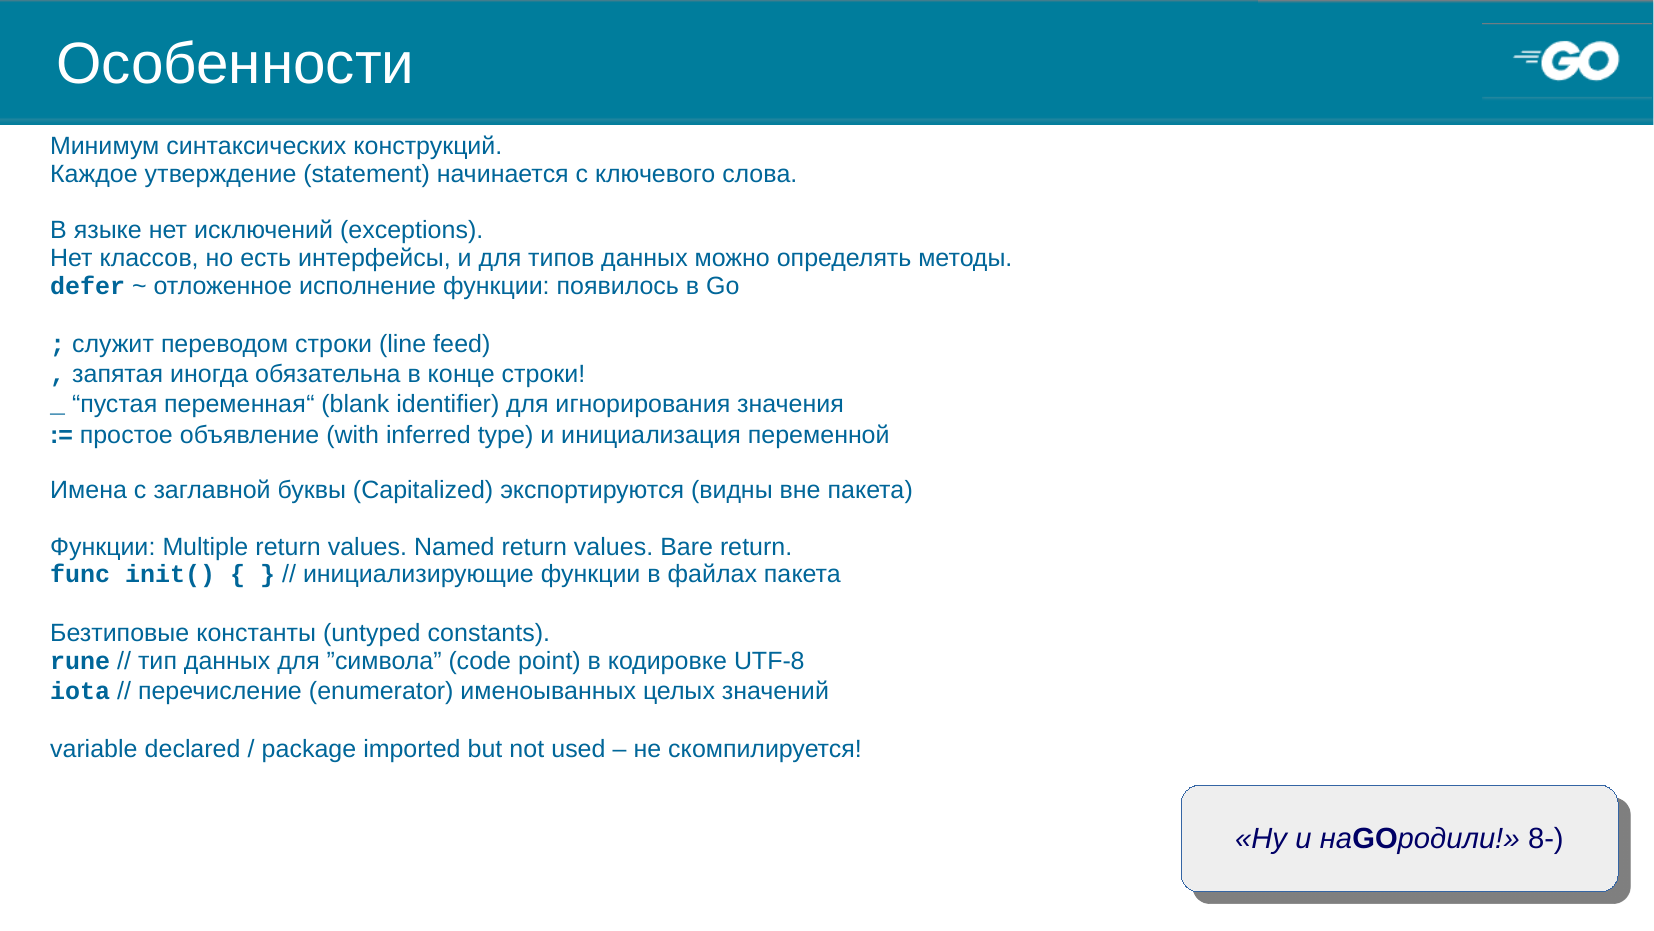

Особенности
Минимум синтаксических конструкций.
Каждое утверждение (statement) начинается с ключевого слова.
В языке нет исключений (exceptions).
Нет классов, но есть интерфейсы, и для типов данных можно определять методы.
defer ~ отложенное исполнение функции: появилось в Go
; служит переводом строки (line feed)
, запятая иногда обязательна в конце строки!
_ “пустая переменная“ (blank identifier) для игнорирования значения
:= простое объявление (with inferred type) и инициализация переменной
Имена с заглавной буквы (Capitalized) экспортируются (видны вне пакета)
Функции: Multiple return values. Named return values. Bare return.
func init() { } // инициализирующие функции в файлах пакета
Безтиповые константы (untyped constants).
rune // тип данных для ”символа” (code point) в кодировке UTF-8
iota // перечисление (enumerator) именоыванных целых значений
variable declared / package imported but not used – не скомпилируется!
«Ну и наGOродили!» 8-)